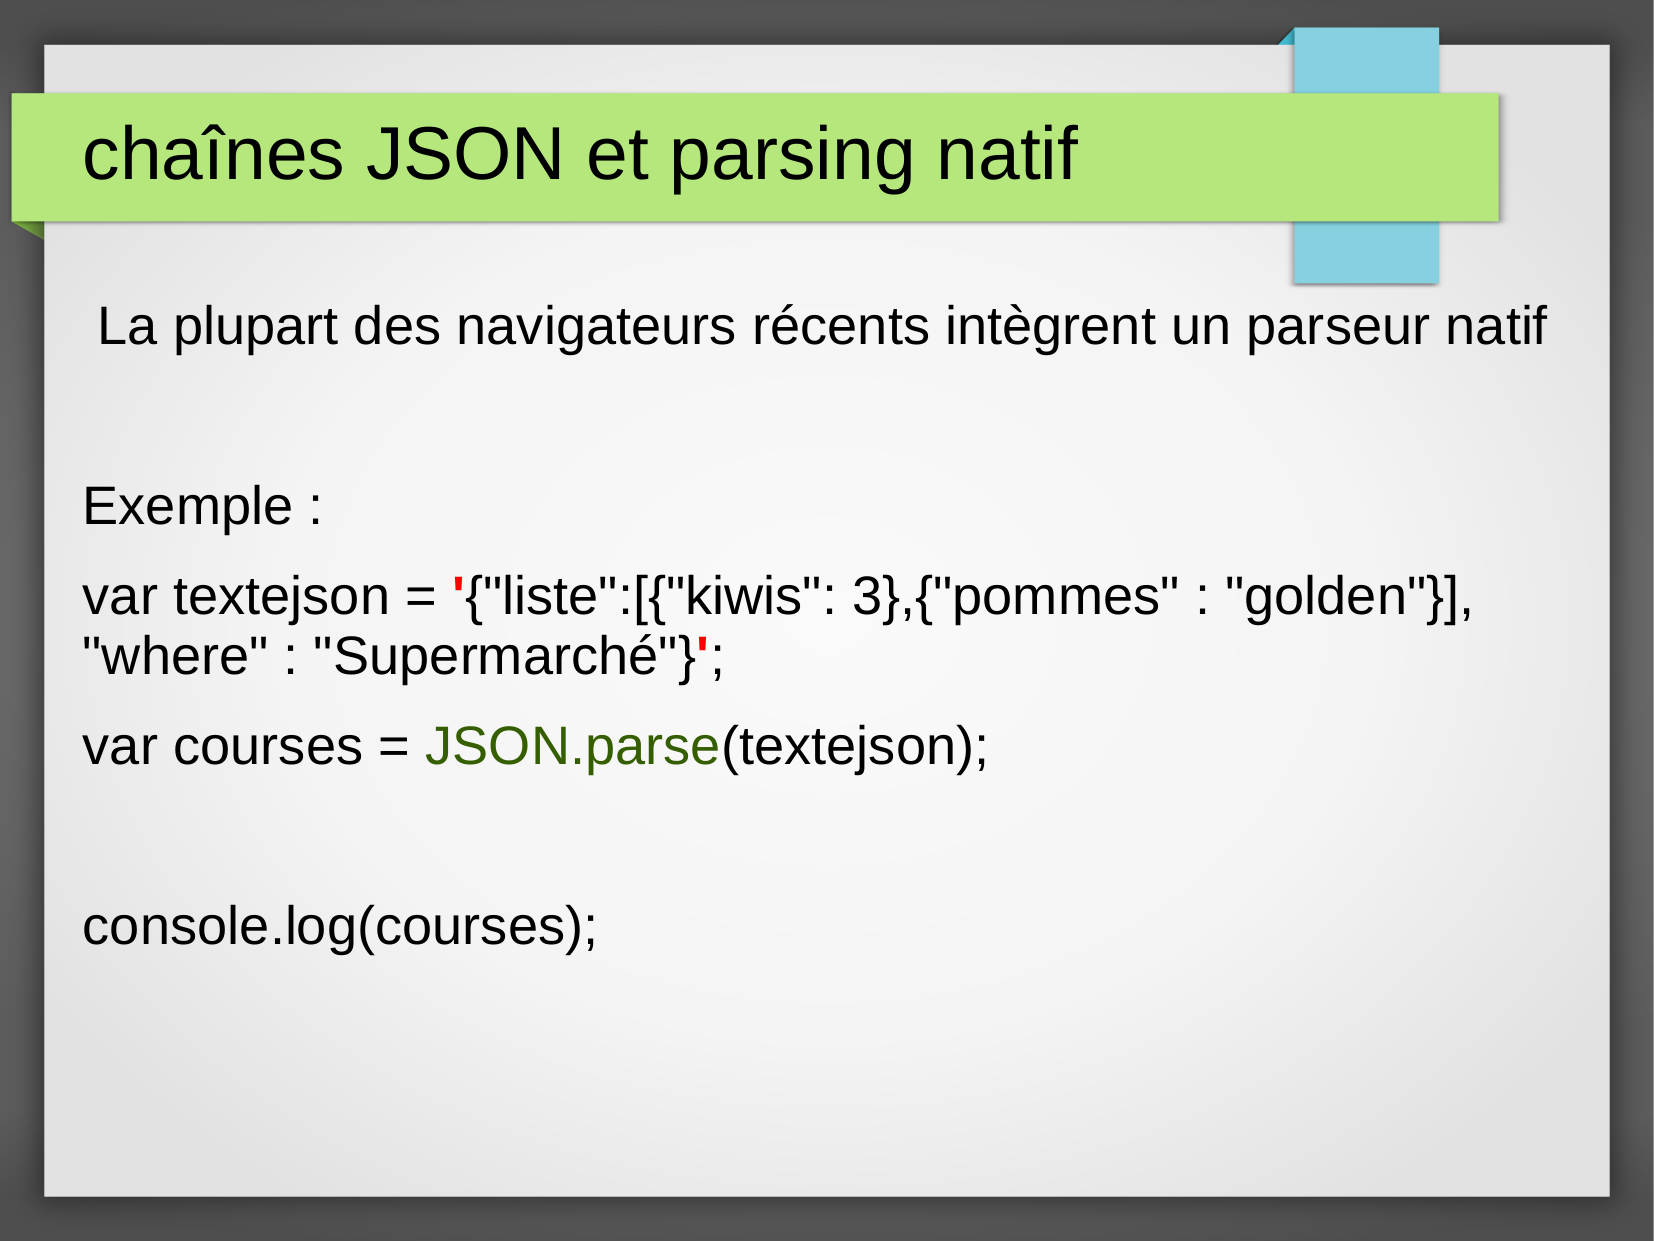

# chaînes JSON et parsing natif
 La plupart des navigateurs récents intègrent un parseur natif
Exemple :
var textejson = '{"liste":[{"kiwis": 3},{"pommes" : "golden"}], "where" : "Supermarché"}';
var courses = JSON.parse(textejson);
console.log(courses);